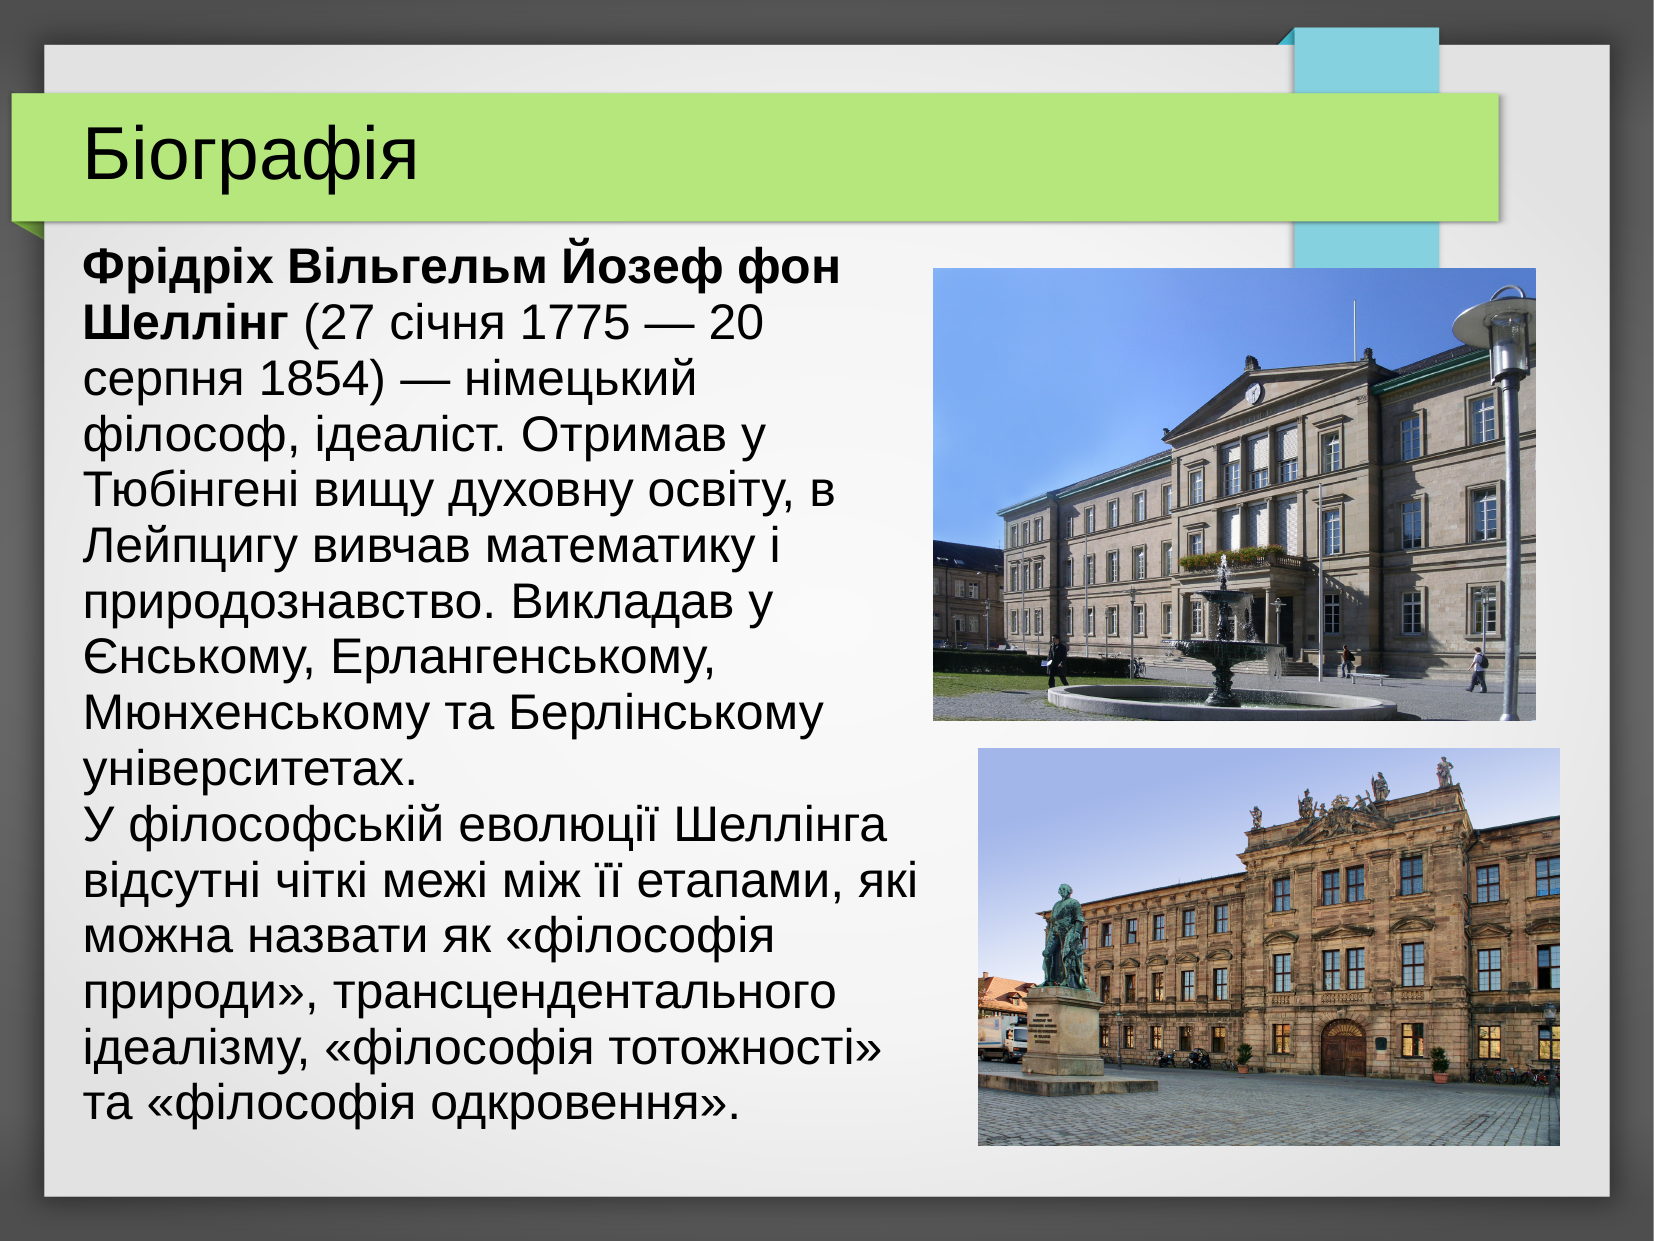

Біографія
# Фрідріх Вільгельм Йозеф фон Шеллінг (27 січня 1775 — 20 серпня 1854) — німецький філософ, ідеаліст. Отримав у Тюбінгені вищу духовну освіту, в Лейпцигу вивчав математику і природознавство. Викладав у Єнському, Ерлангенському, Мюнхенському та Берлінському університетах.
У філософській еволюції Шеллінга відсутні чіткі межі між її етапами, які можна назвати як «філософія природи», трансцендентального ідеалізму, «філософія тотожності» та «філософія одкровення».